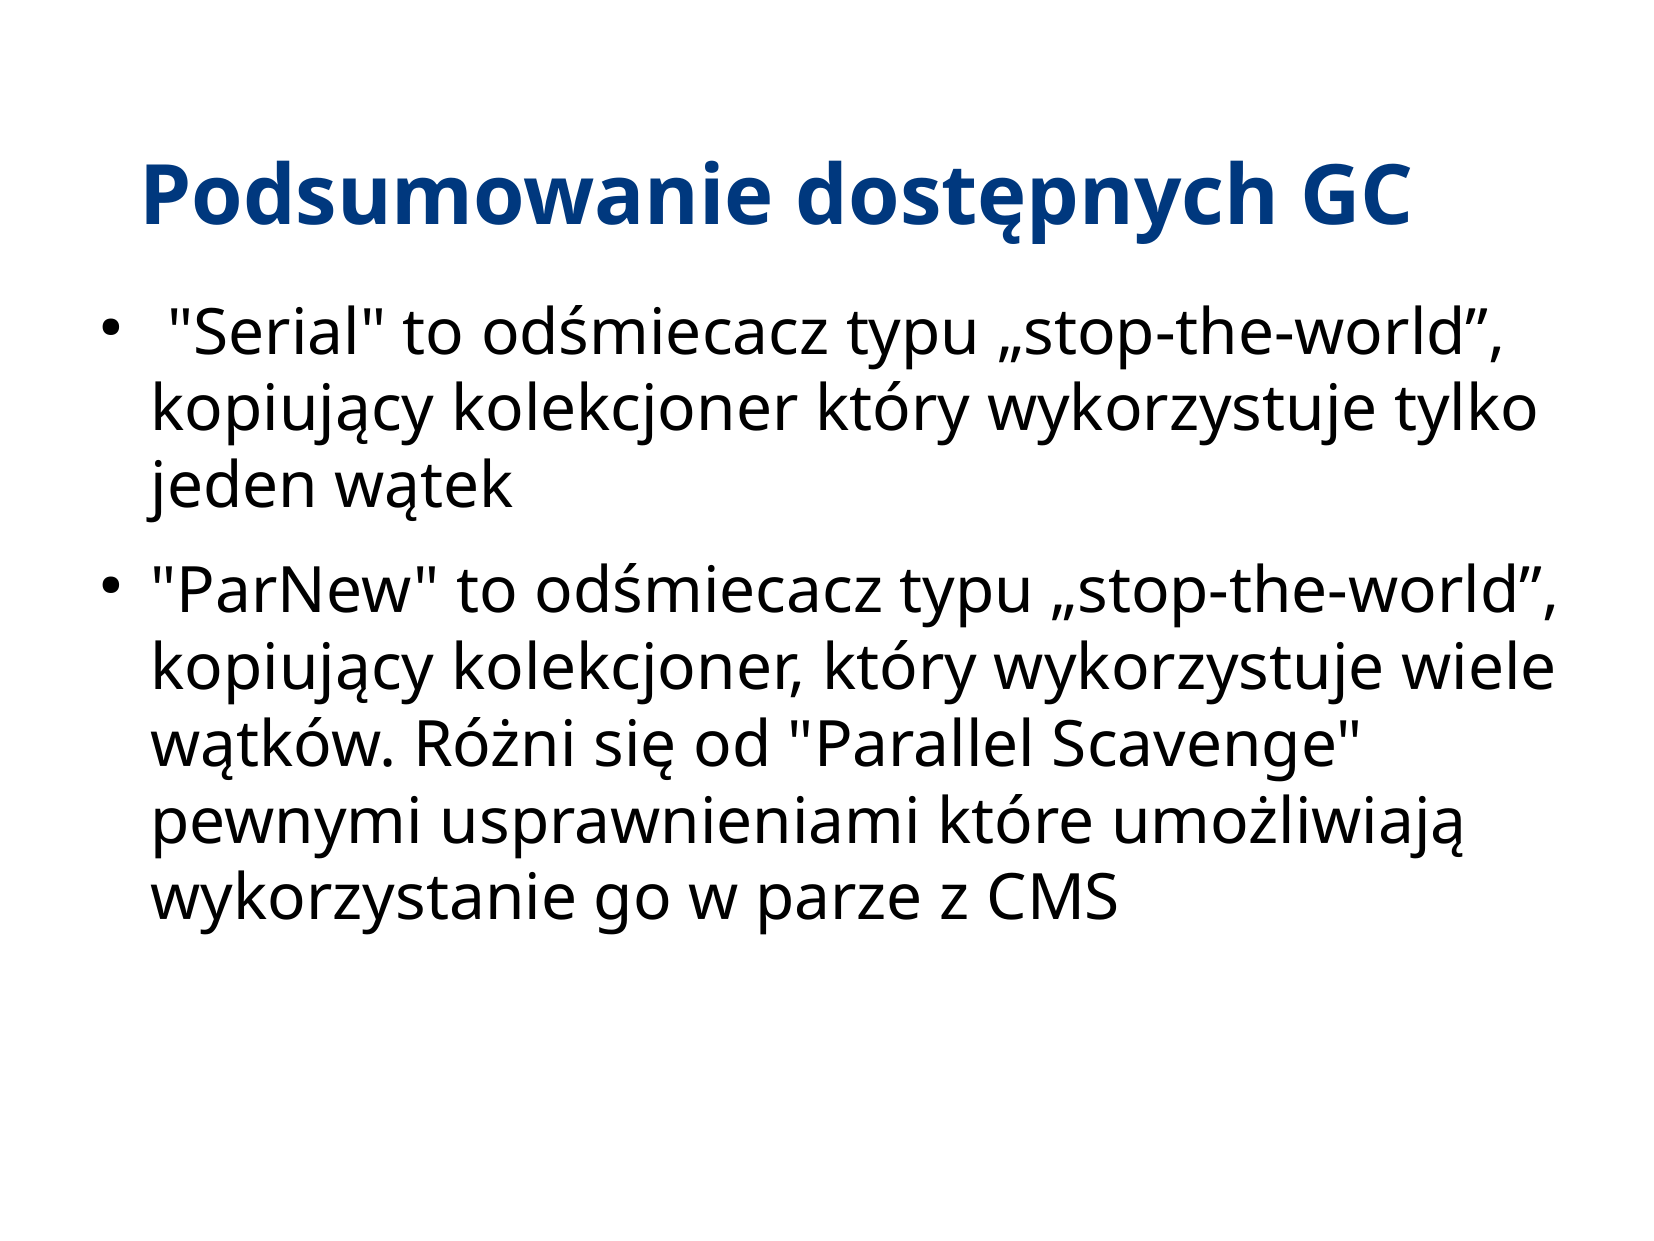

# Podsumowanie dostępnych GC
 "Serial" to odśmiecacz typu „stop-the-world”, kopiujący kolekcjoner który wykorzystuje tylko jeden wątek
"ParNew" to odśmiecacz typu „stop-the-world”, kopiujący kolekcjoner, który wykorzystuje wiele wątków. Różni się od "Parallel Scavenge" pewnymi usprawnieniami które umożliwiają wykorzystanie go w parze z CMS